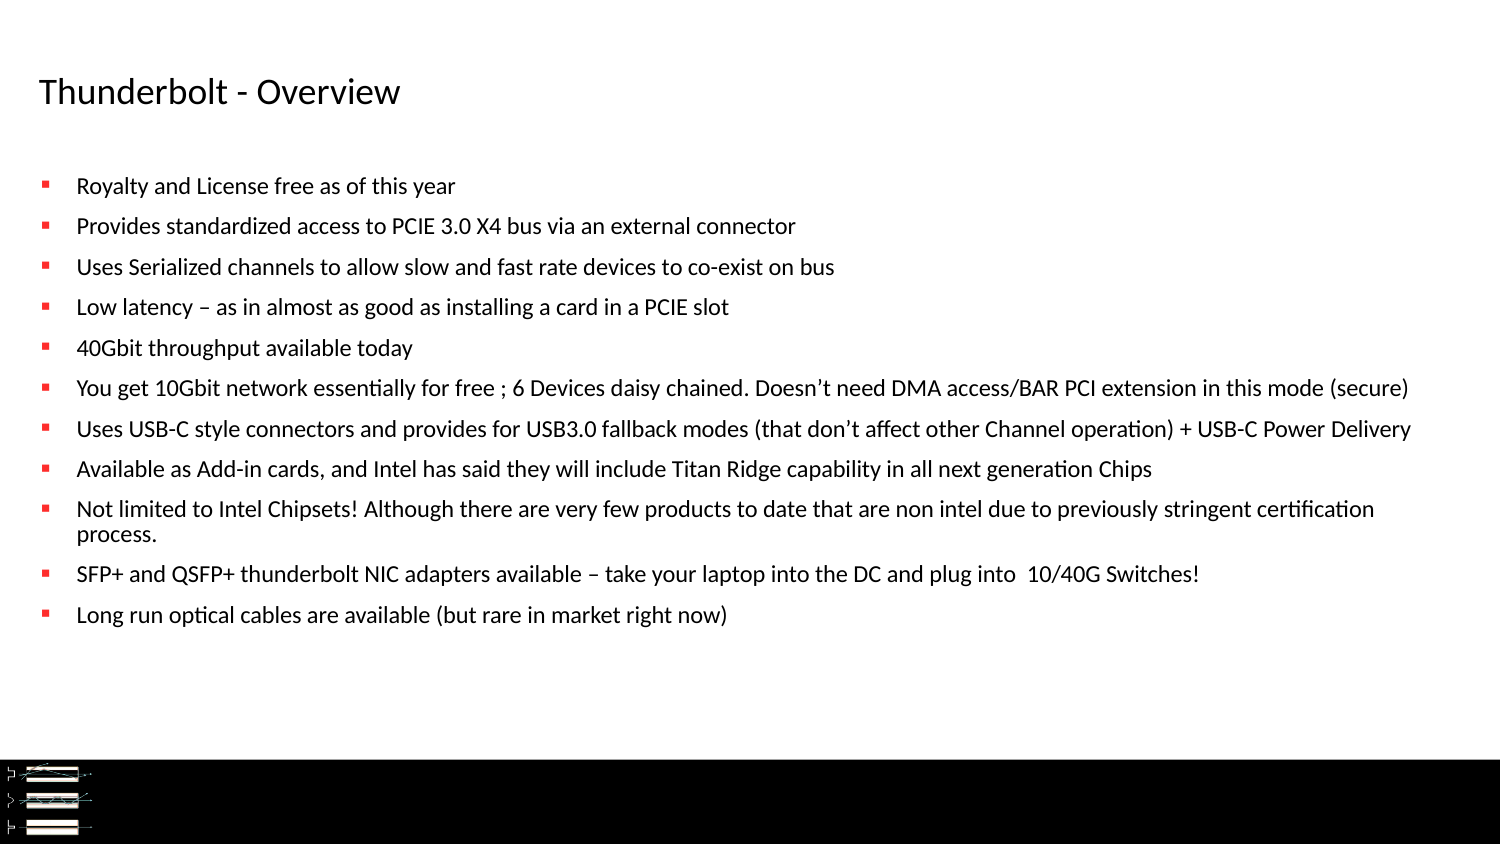

# Thunderbolt - Overview
Royalty and License free as of this year
Provides standardized access to PCIE 3.0 X4 bus via an external connector
Uses Serialized channels to allow slow and fast rate devices to co-exist on bus
Low latency – as in almost as good as installing a card in a PCIE slot
40Gbit throughput available today
You get 10Gbit network essentially for free ; 6 Devices daisy chained. Doesn’t need DMA access/BAR PCI extension in this mode (secure)
Uses USB-C style connectors and provides for USB3.0 fallback modes (that don’t affect other Channel operation) + USB-C Power Delivery
Available as Add-in cards, and Intel has said they will include Titan Ridge capability in all next generation Chips
Not limited to Intel Chipsets! Although there are very few products to date that are non intel due to previously stringent certification process.
SFP+ and QSFP+ thunderbolt NIC adapters available – take your laptop into the DC and plug into 10/40G Switches!
Long run optical cables are available (but rare in market right now)